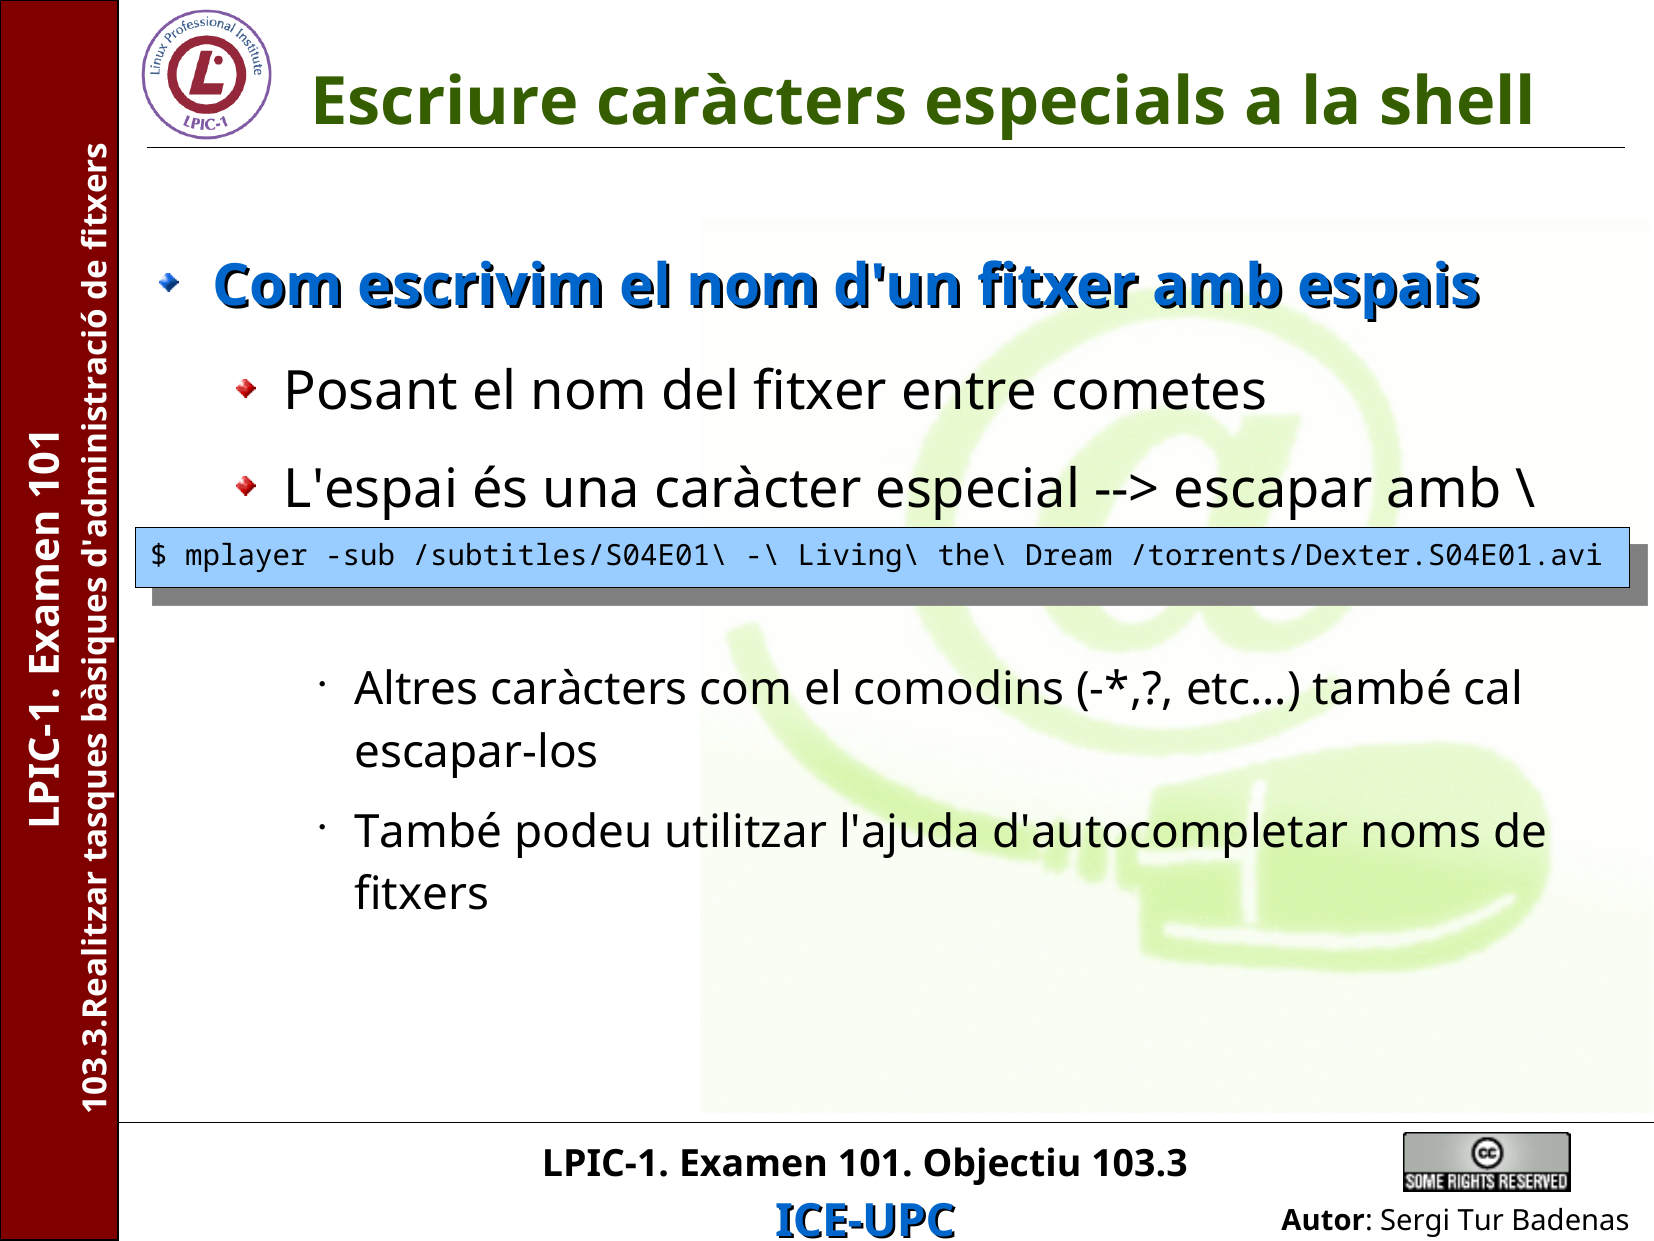

# Escriure caràcters especials a la shell
Com escrivim el nom d'un fitxer amb espais
Posant el nom del fitxer entre cometes
L'espai és una caràcter especial --> escapar amb \
Altres caràcters com el comodins (-*,?, etc...) també cal escapar-los
També podeu utilitzar l'ajuda d'autocompletar noms de fitxers
$ mplayer -sub /subtitles/S04E01\ -\ Living\ the\ Dream /torrents/Dexter.S04E01.avi